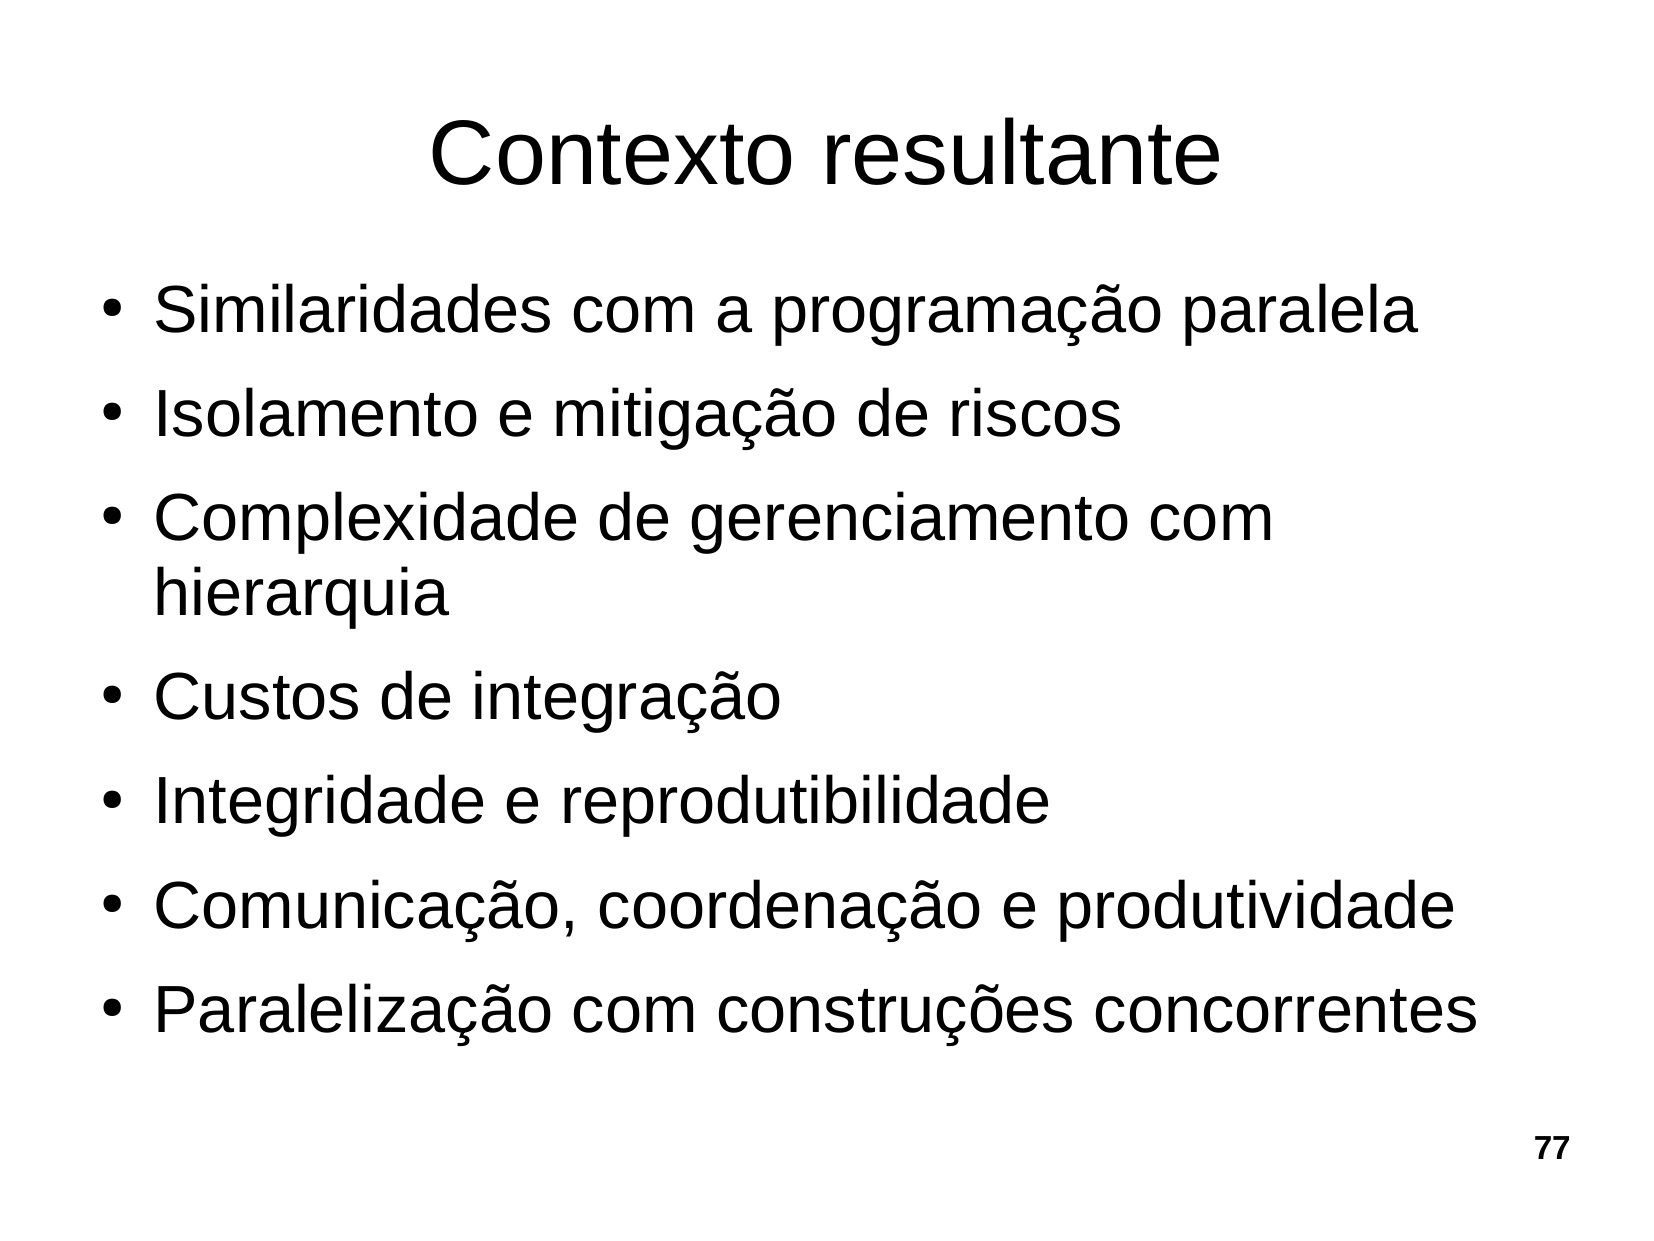

# Contexto resultante
Similaridades com a programação paralela
Isolamento e mitigação de riscos
Complexidade de gerenciamento com hierarquia
Custos de integração
Integridade e reprodutibilidade
Comunicação, coordenação e produtividade
Paralelização com construções concorrentes
77